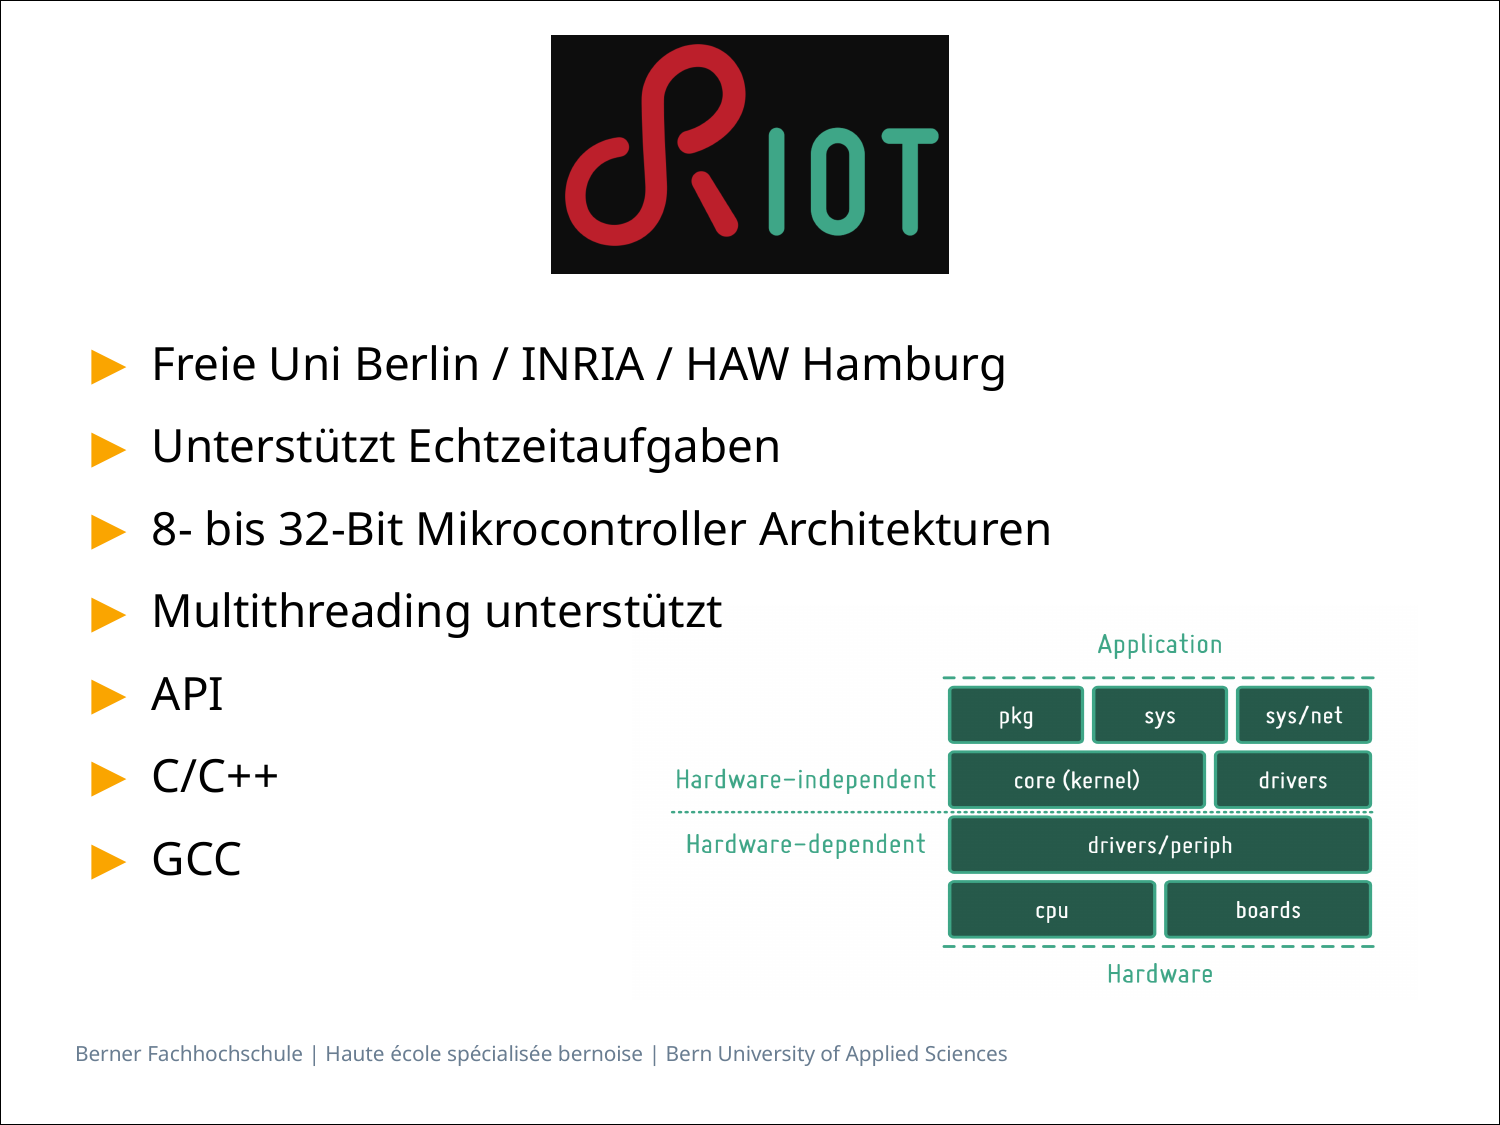

# Freie Uni Berlin / INRIA / HAW Hamburg
Unterstützt Echtzeitaufgaben
8- bis 32-Bit Mikrocontroller Architekturen
Multithreading unterstützt
API
C/C++
GCC